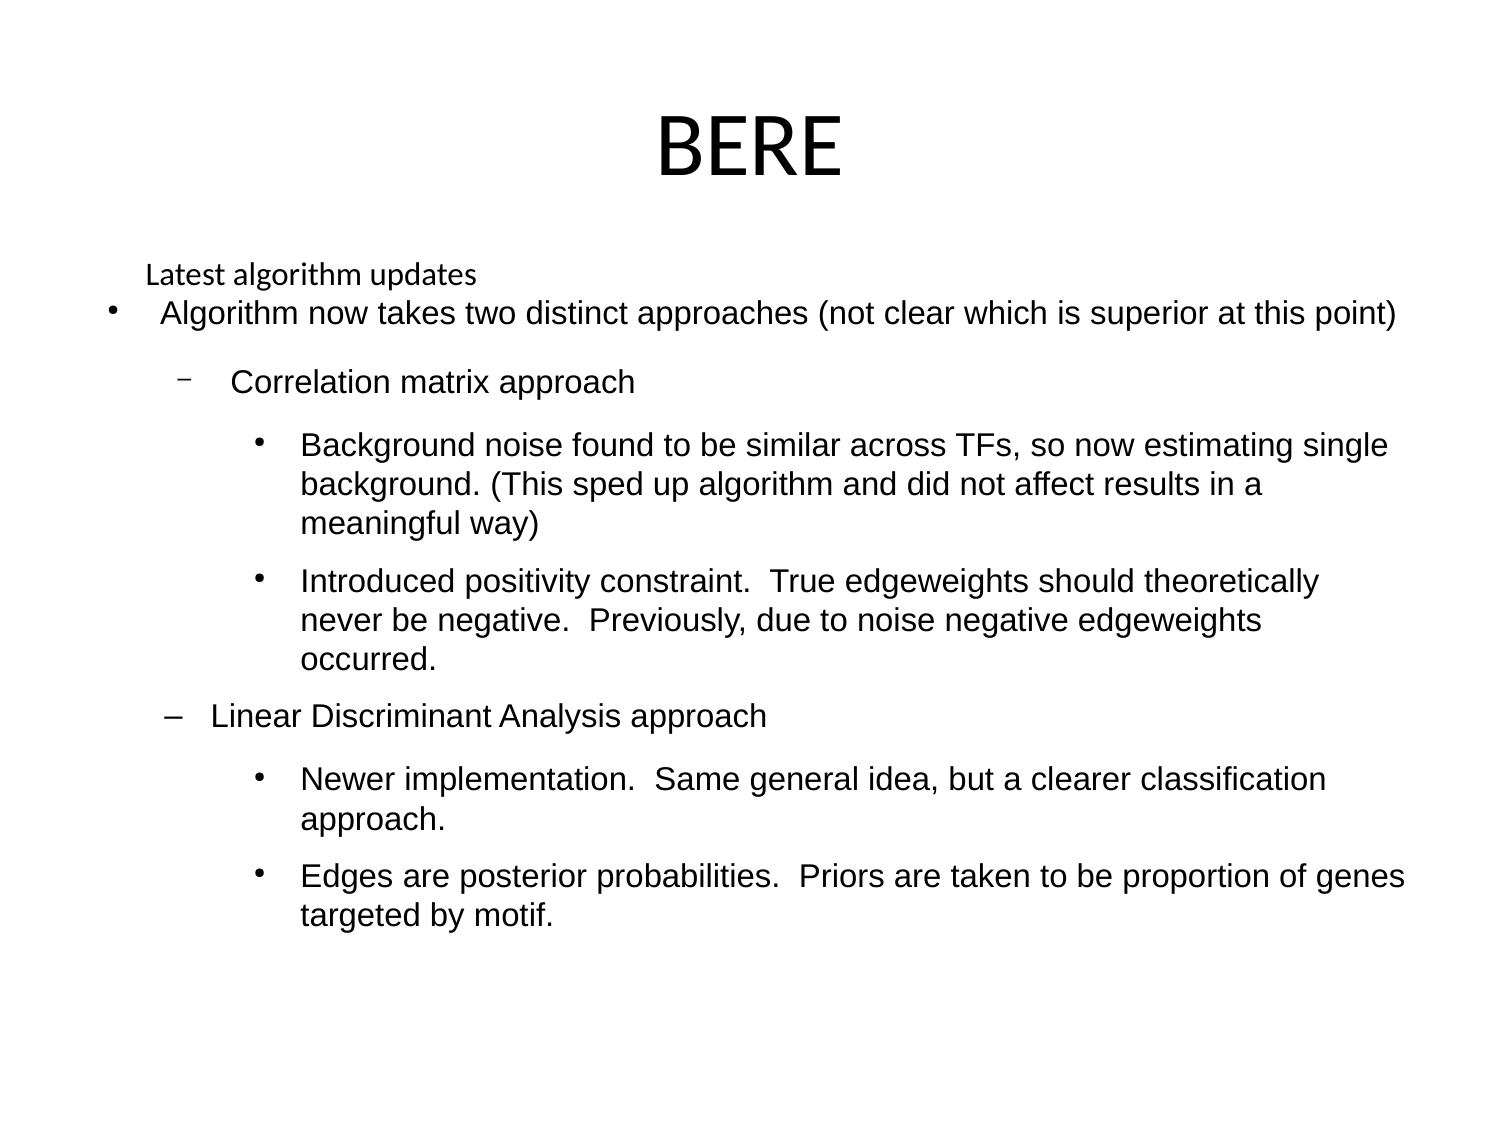

# BERE
Latest algorithm updates
Algorithm now takes two distinct approaches (not clear which is superior at this point)
Correlation matrix approach
Background noise found to be similar across TFs, so now estimating single background. (This sped up algorithm and did not affect results in a meaningful way)
Introduced positivity constraint. True edgeweights should theoretically never be negative. Previously, due to noise negative edgeweights occurred.
Linear Discriminant Analysis approach
Newer implementation. Same general idea, but a clearer classification approach.
Edges are posterior probabilities. Priors are taken to be proportion of genes targeted by motif.